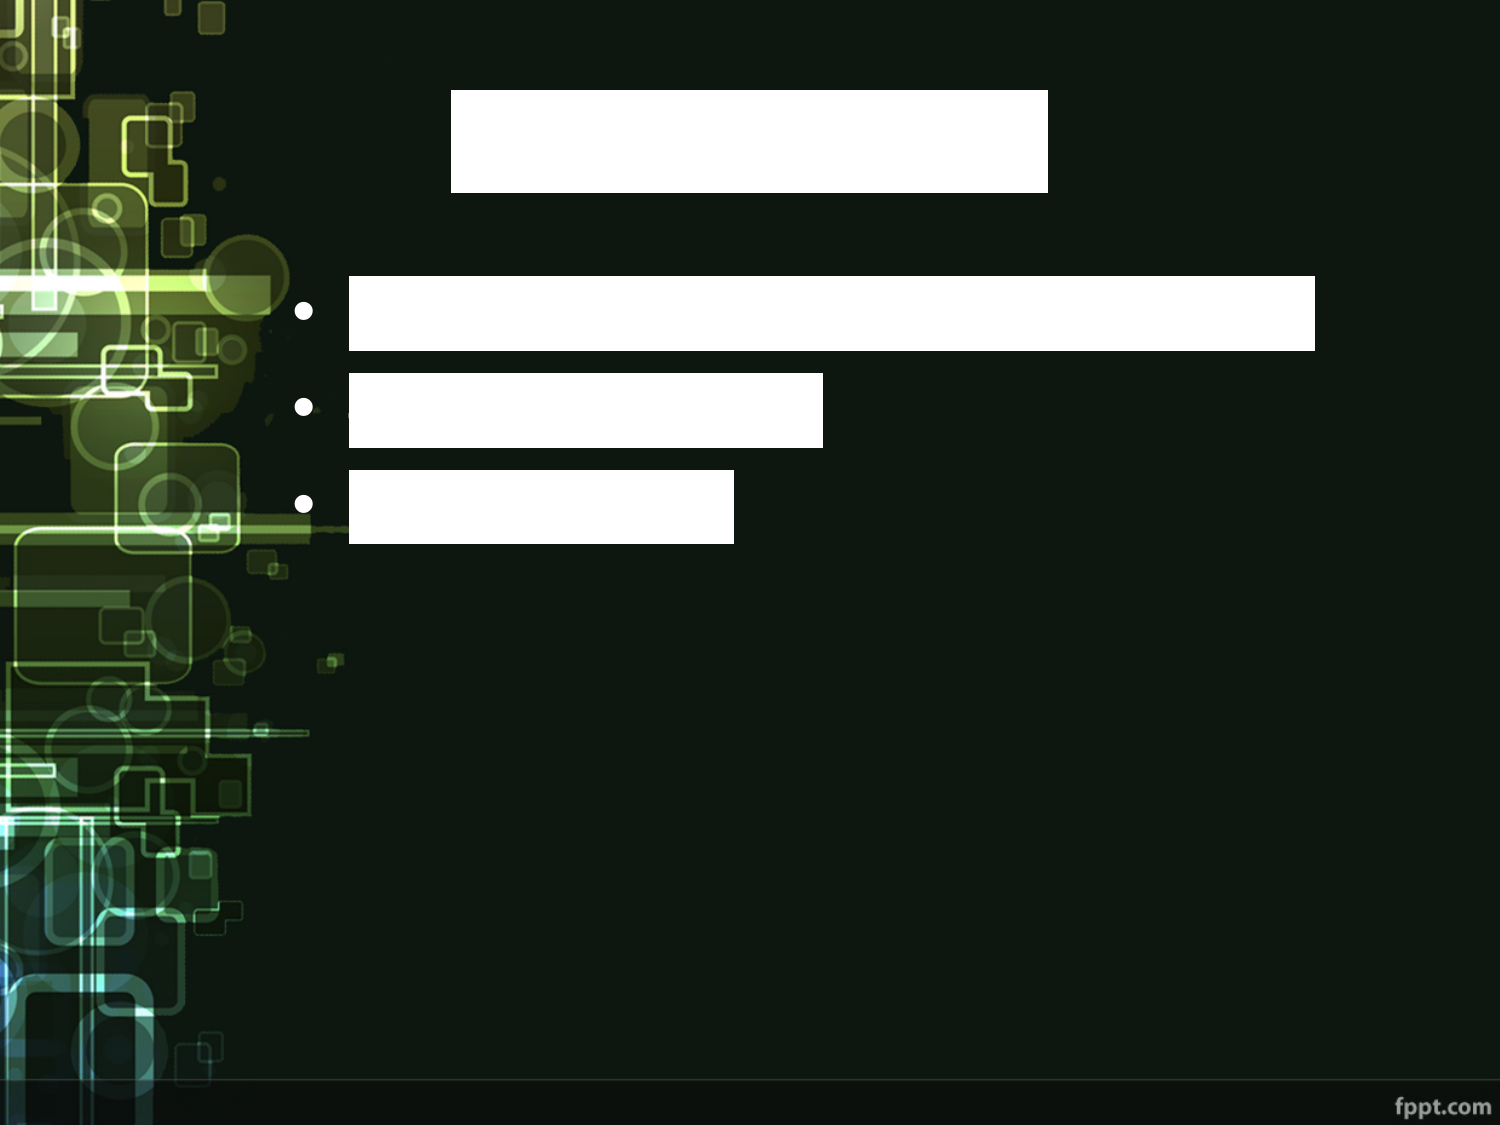

# Biblioteka FCL
Podpięcie pod dowolną aplikację
Łatwość obsługi
Przenośność